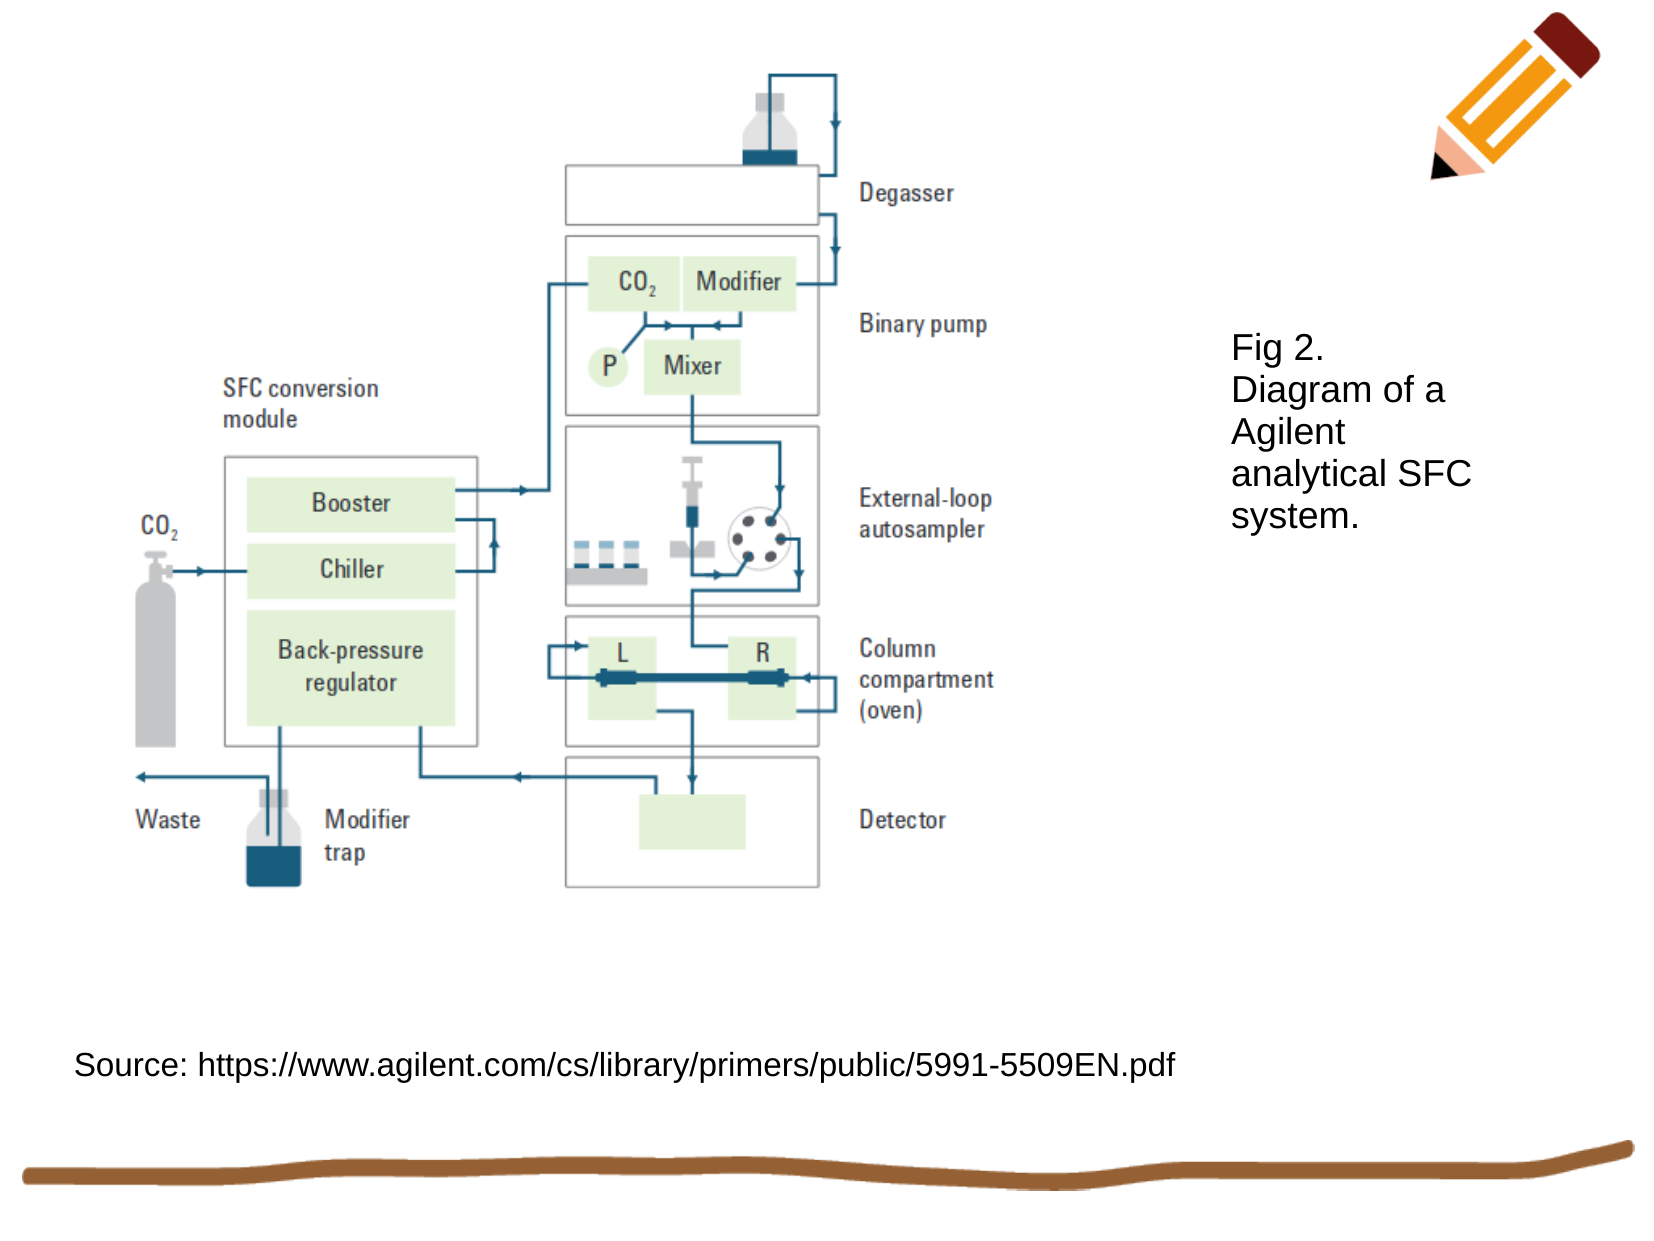

Fig 2. Diagram of a Agilent analytical SFC system.
Source: https://www.agilent.com/cs/library/primers/public/5991-5509EN.pdf